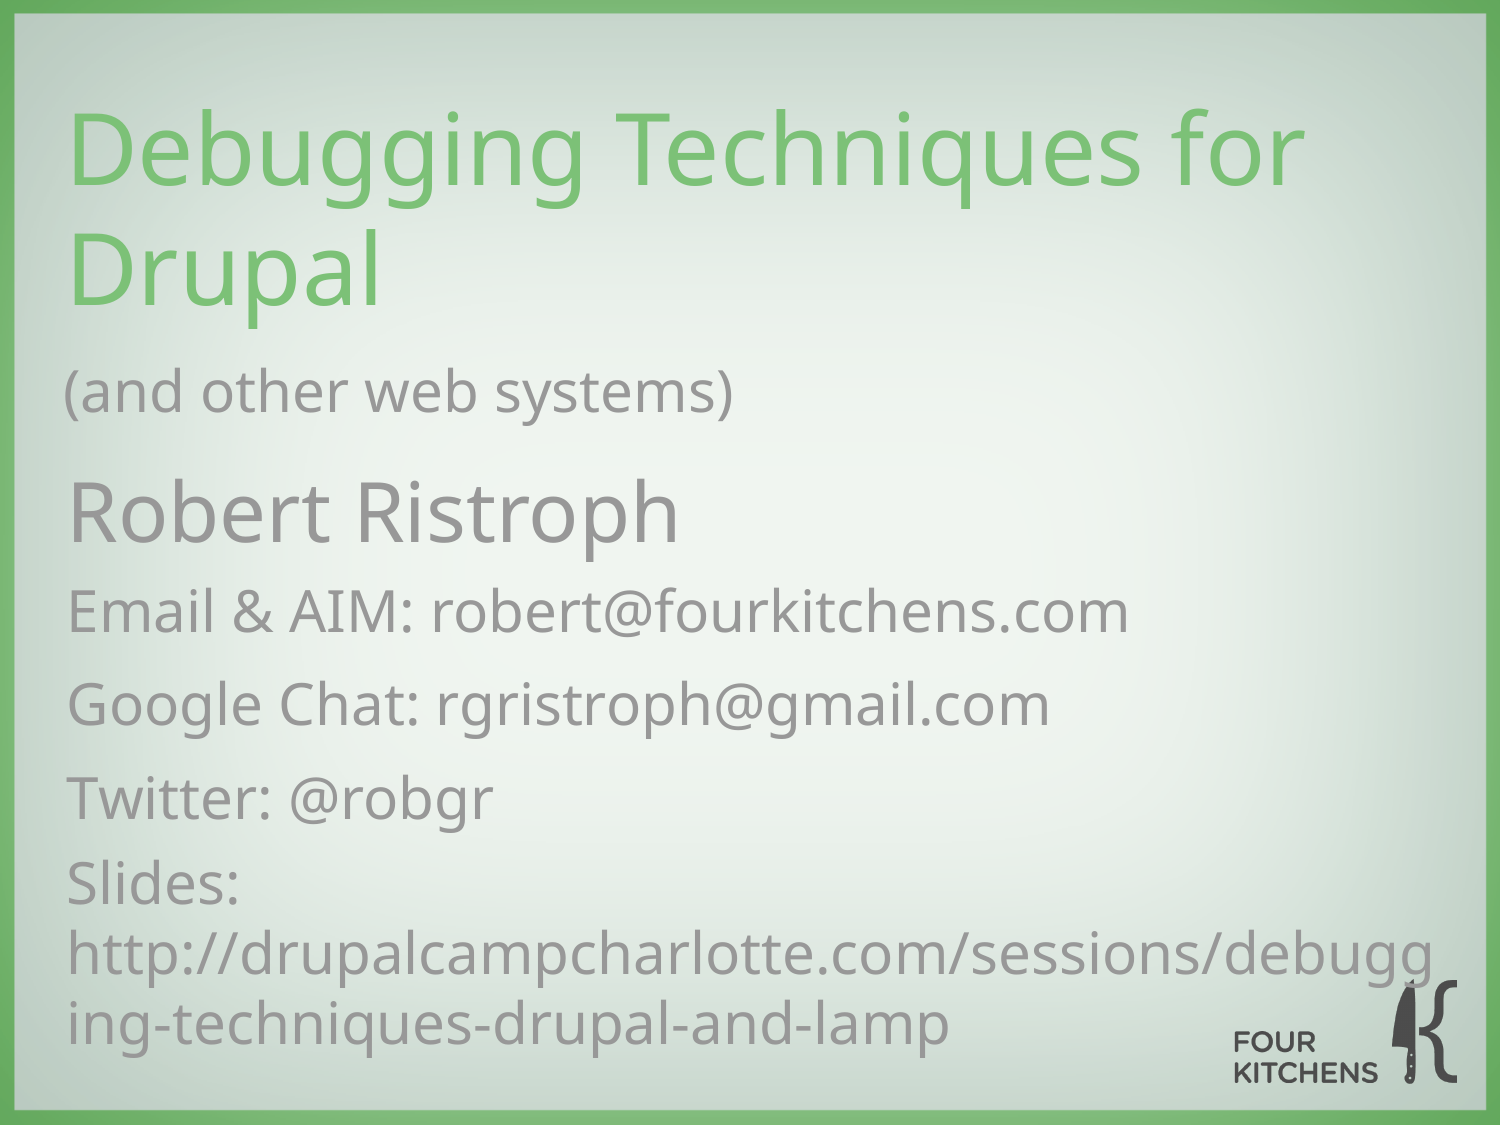

# Debugging Techniques for Drupal
(and other web systems)
Robert Ristroph
Email & AIM: robert@fourkitchens.com
Google Chat: rgristroph@gmail.com
Twitter: @robgr
Slides: http://drupalcampcharlotte.com/sessions/debugging-techniques-drupal-and-lamp